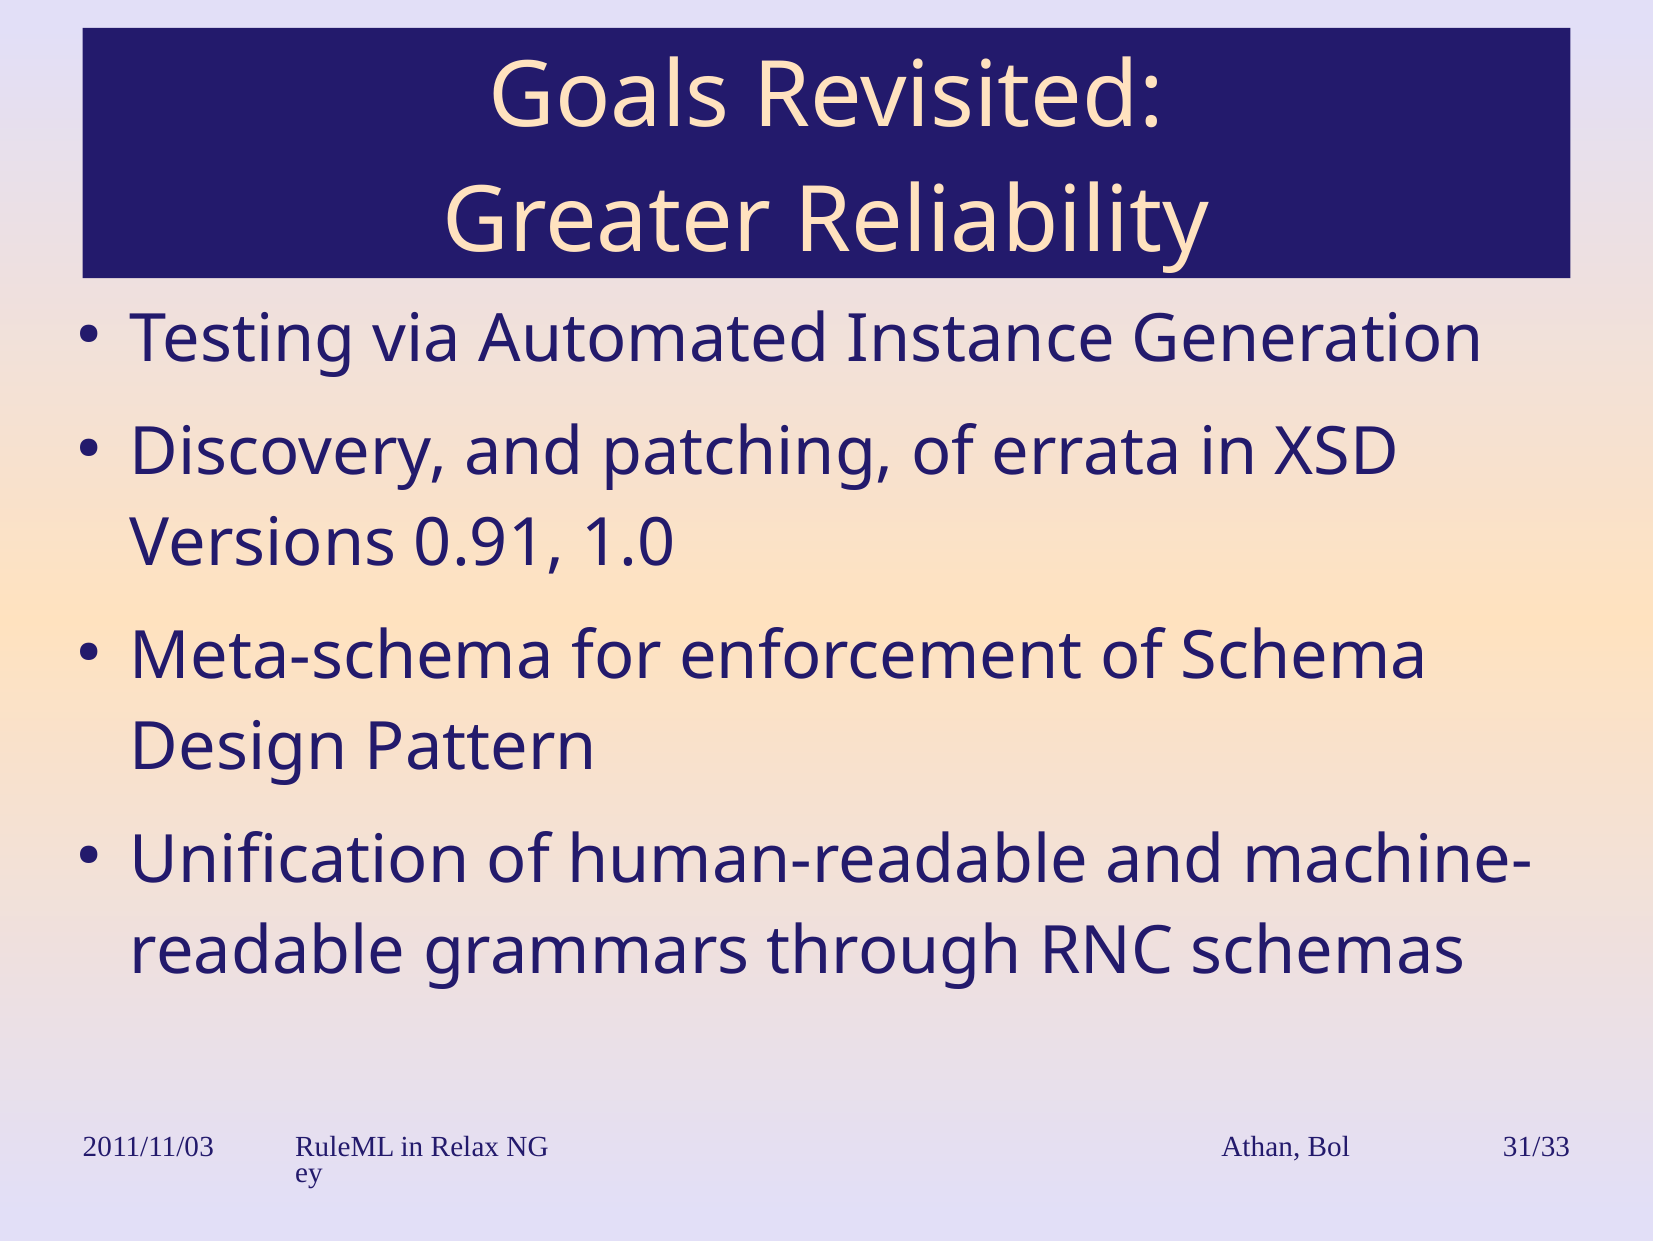

# Goals Revisited: Greater Reliability
Testing via Automated Instance Generation
Discovery, and patching, of errata in XSD Versions 0.91, 1.0
Meta-schema for enforcement of Schema Design Pattern
Unification of human-readable and machine-readable grammars through RNC schemas
2011/11/03
RuleML in Relax NG Athan, Boley
31